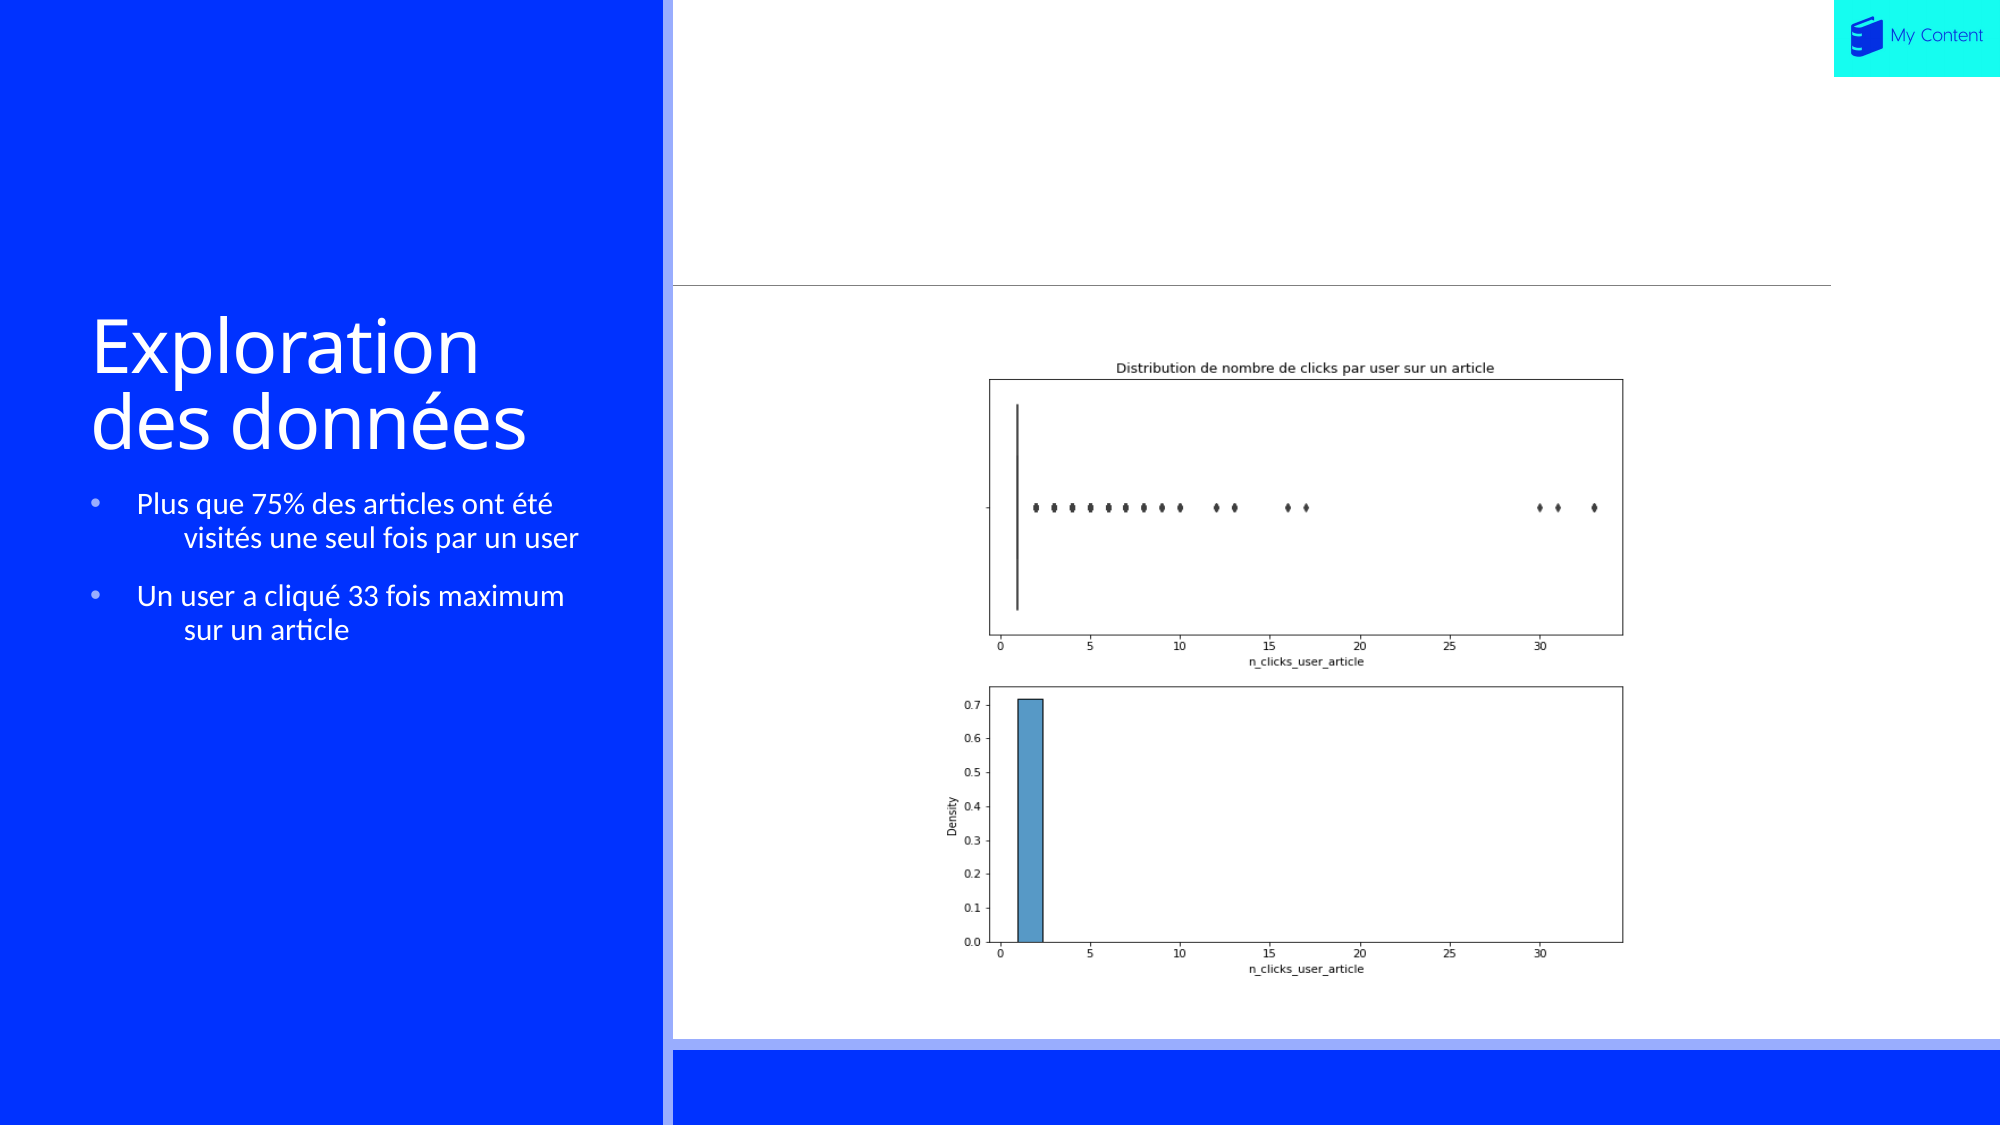

# Exploration des données
Plus que 75% des articles ont été visités une seul fois par un user
Un user a cliqué 33 fois maximum sur un article